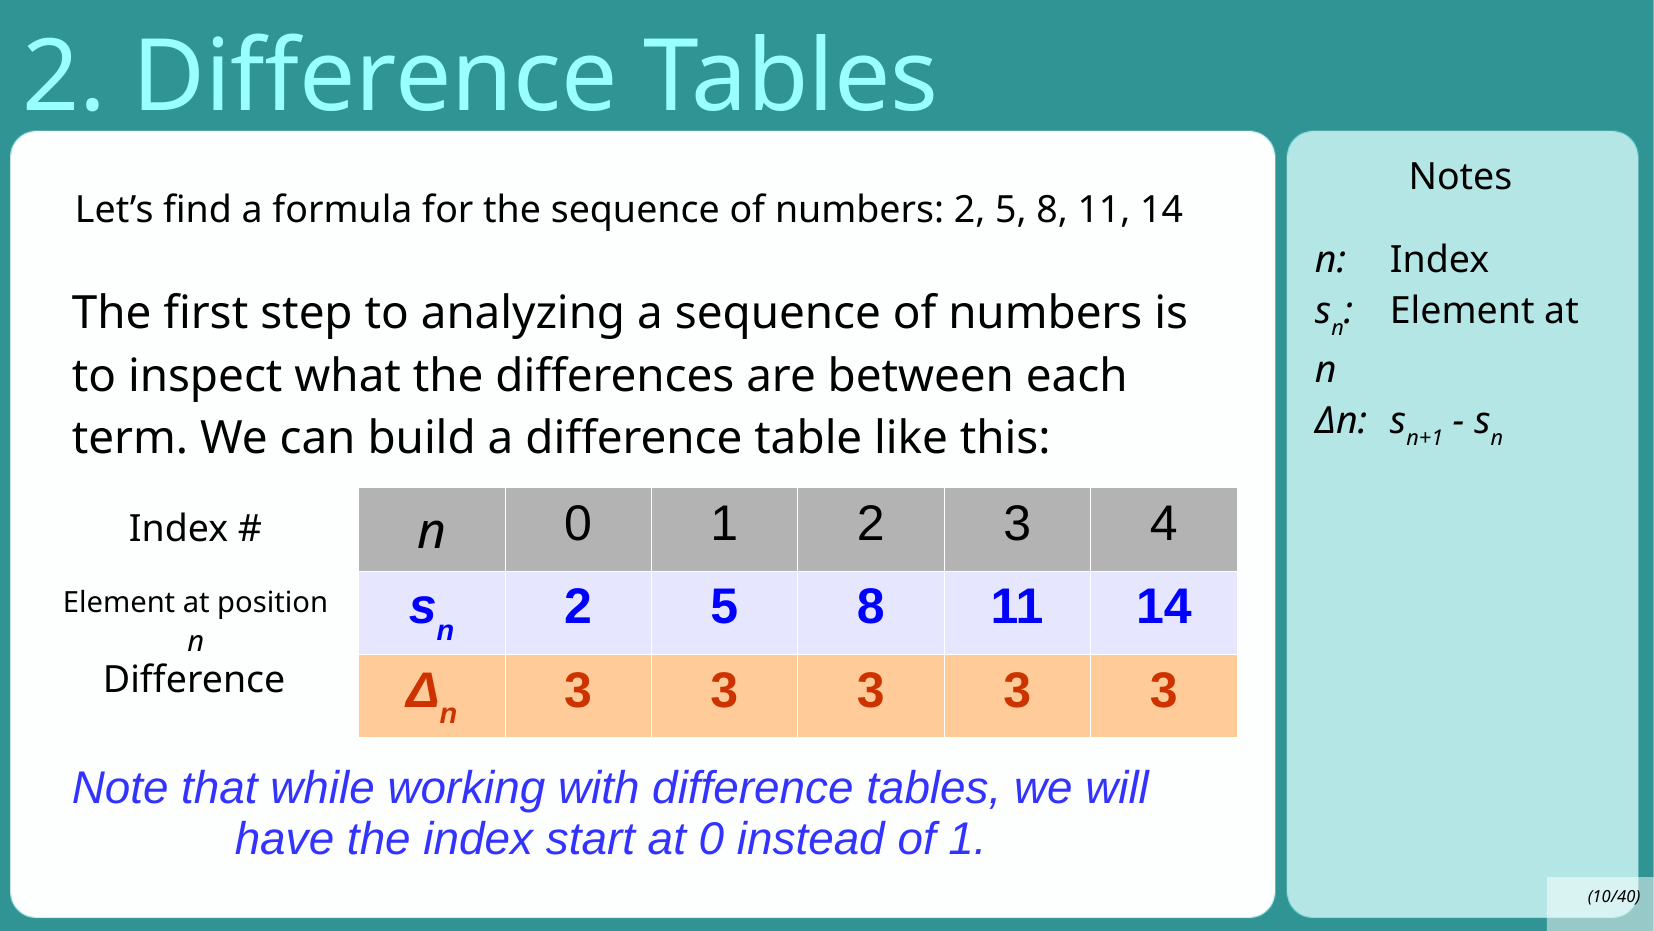

# 2. Difference Tables
Notes
Let’s find a formula for the sequence of numbers: 2, 5, 8, 11, 14
n: 	Index
sn: 	Element at n
Δn: 	sn+1 - sn
The first step to analyzing a sequence of numbers is to inspect what the differences are between each term. We can build a difference table like this:
| n | 0 | 1 | 2 | 3 | 4 |
| --- | --- | --- | --- | --- | --- |
| sn | 2 | 5 | 8 | 11 | 14 |
| Δn | 3 | 3 | 3 | 3 | 3 |
Index #
Element at position n
Difference
Note that while working with difference tables, we will have the index start at 0 instead of 1.